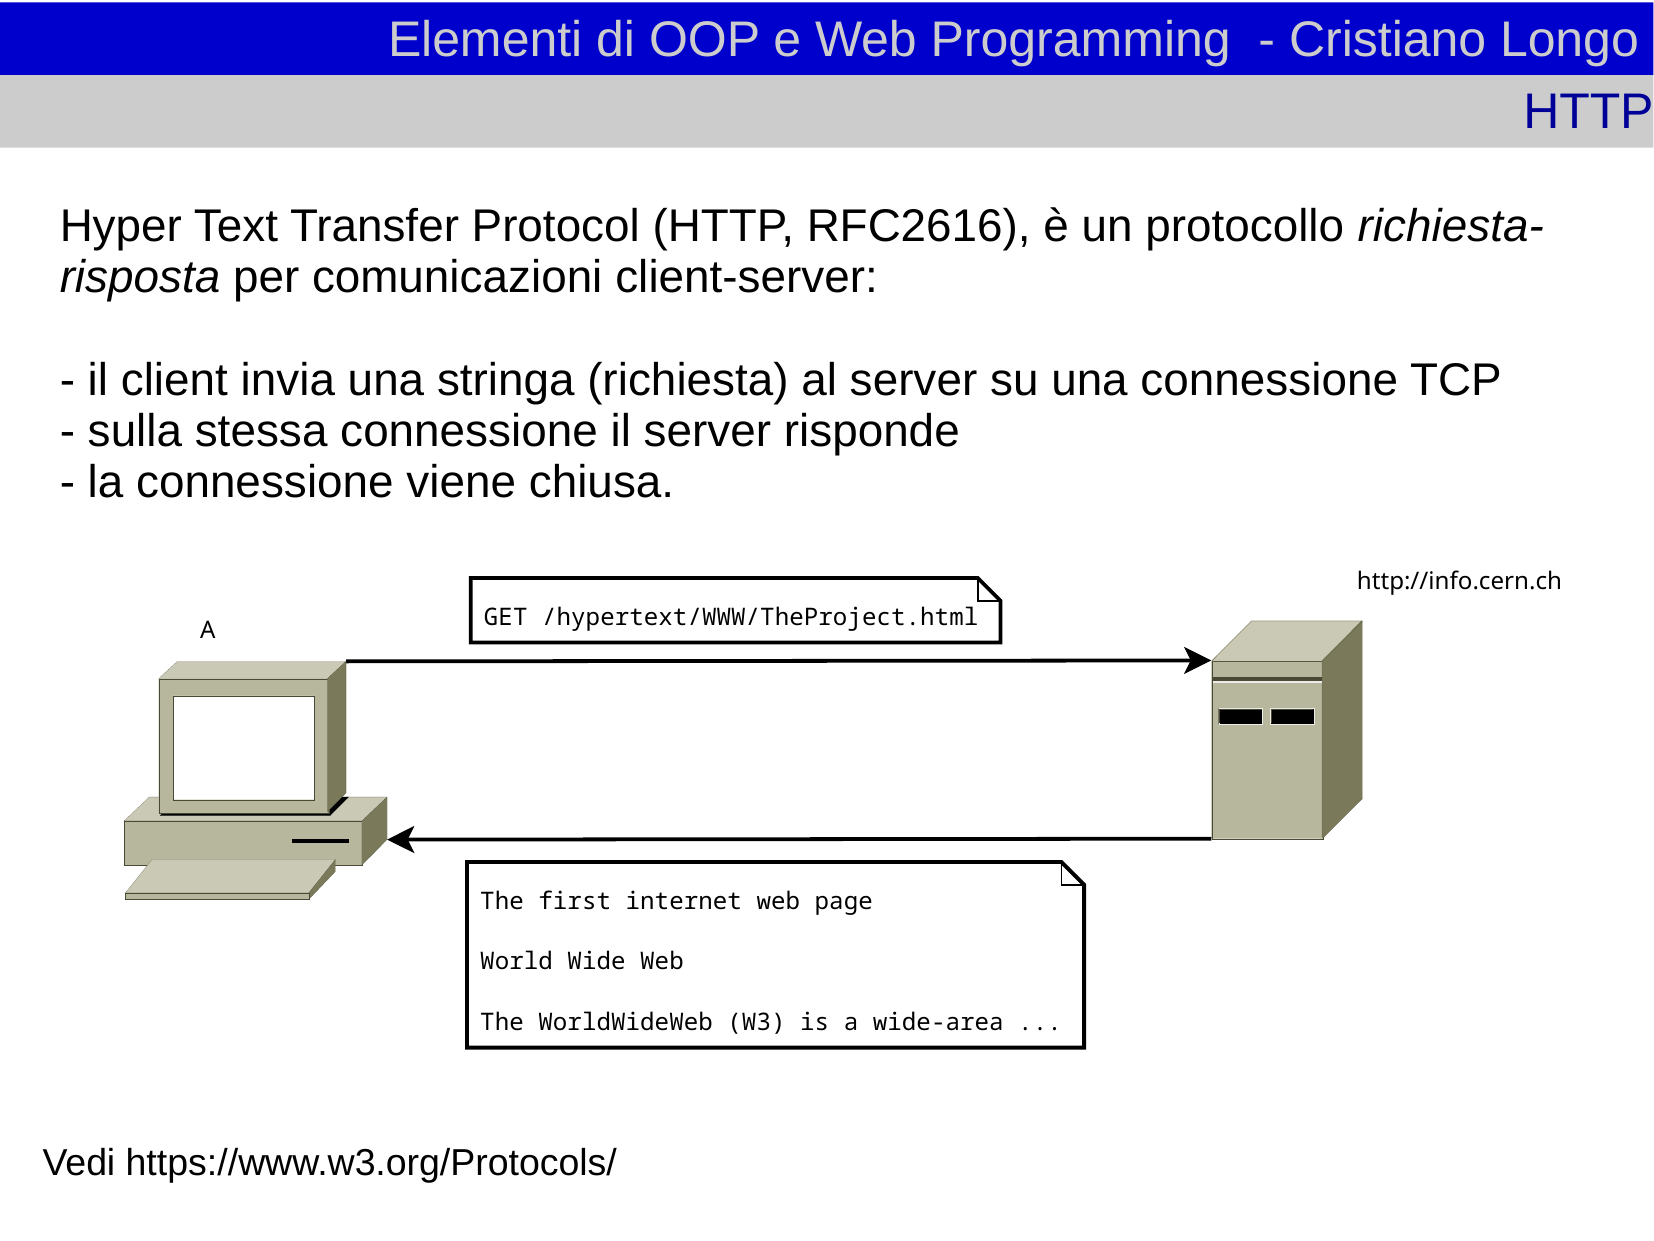

# Elementi di OOP e Web Programming - Cristiano Longo
HTTP
Hyper Text Transfer Protocol (HTTP, RFC2616), è un protocollo richiesta-risposta per comunicazioni client-server:
- il client invia una stringa (richiesta) al server su una connessione TCP
- sulla stessa connessione il server risponde
- la connessione viene chiusa.
Vedi https://www.w3.org/Protocols/